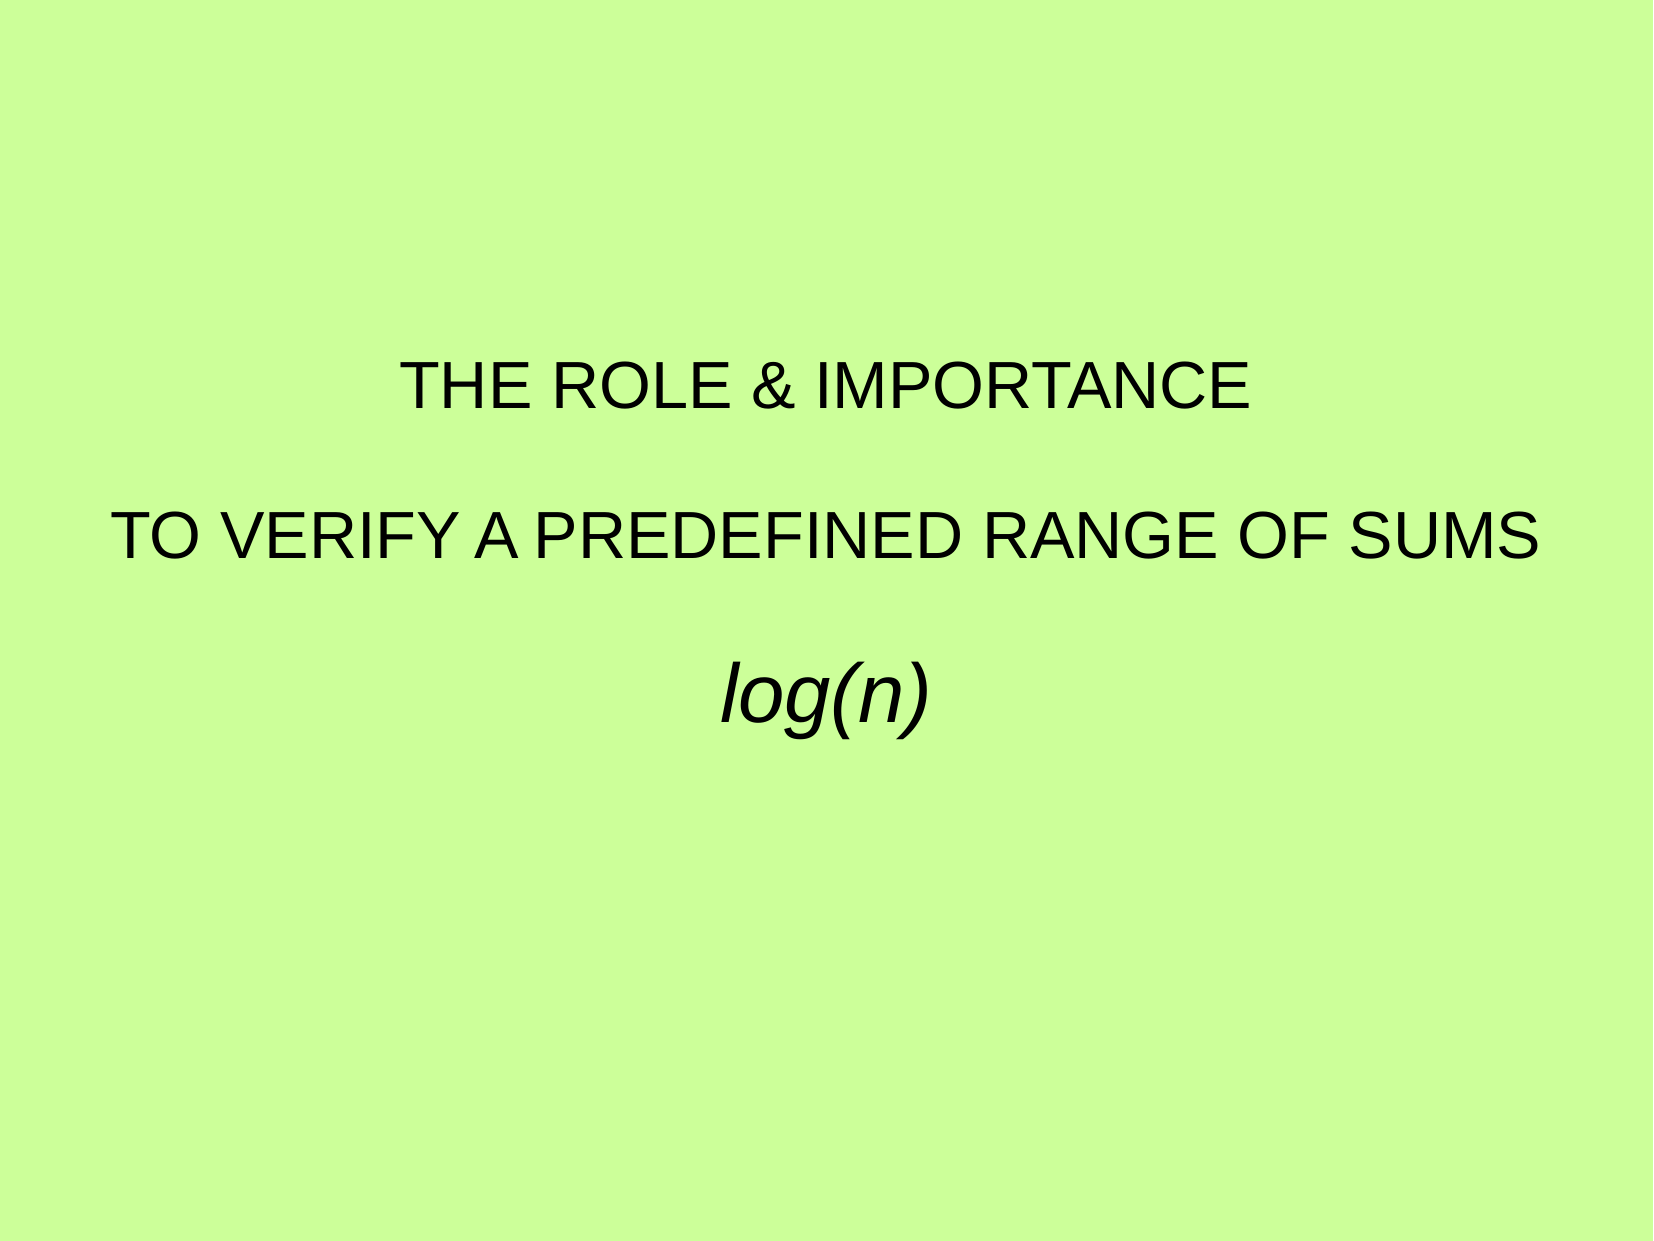

# THE ROLE & IMPORTANCE
TO VERIFY A PREDEFINED RANGE OF SUMS
log(n)